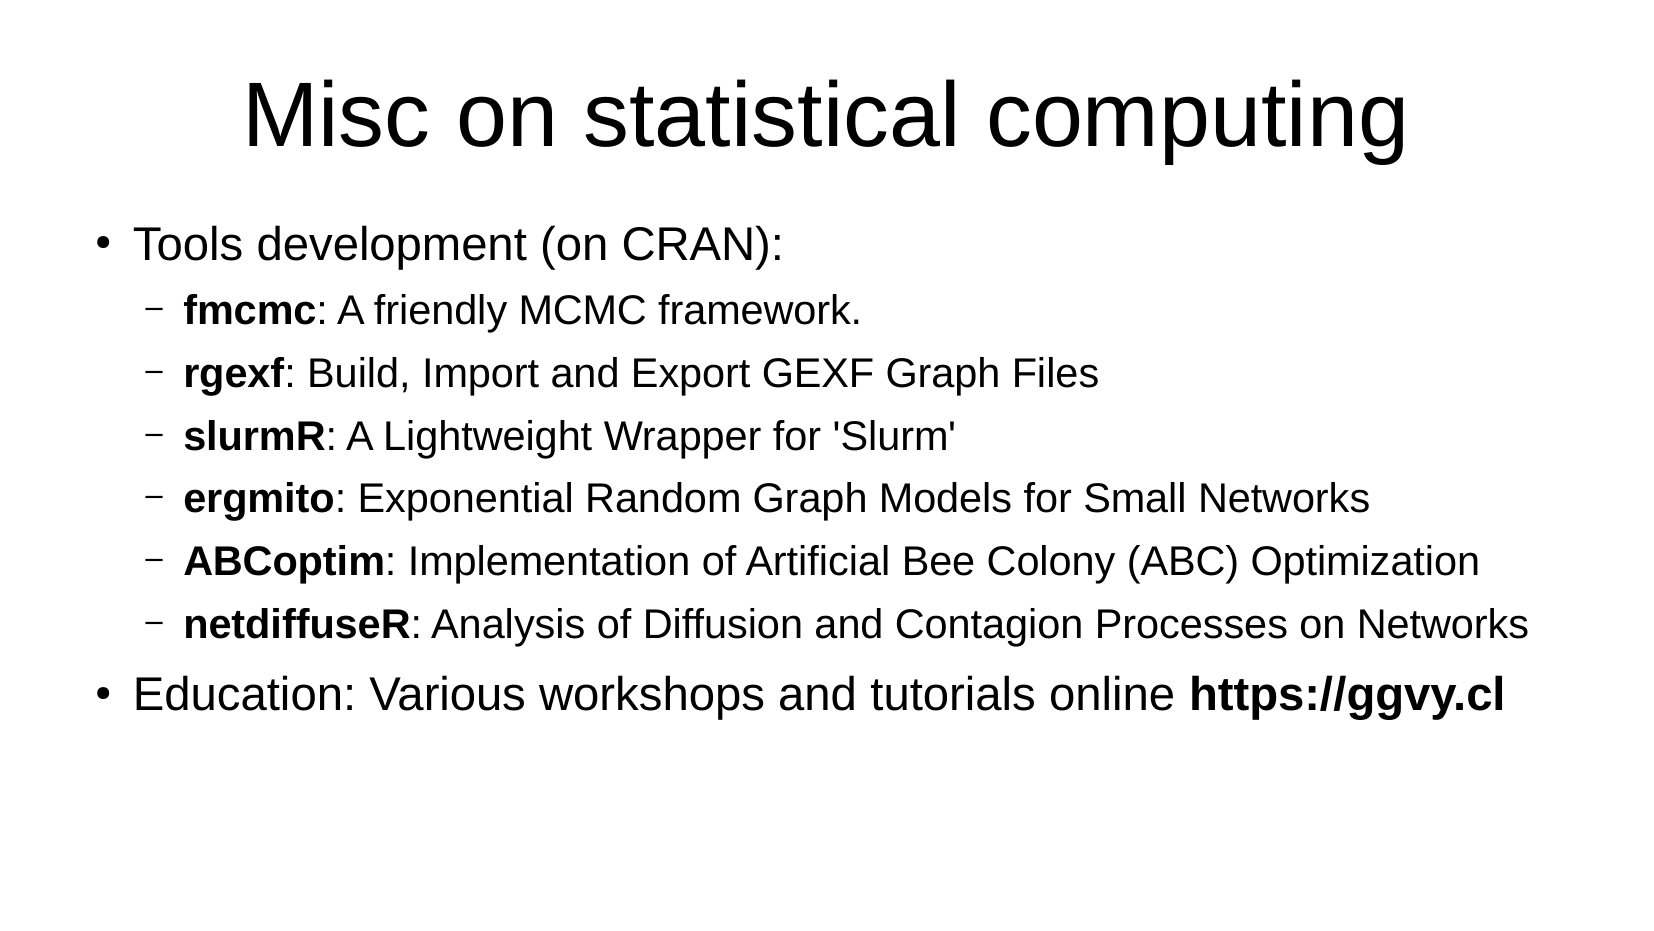

# Misc on statistical computing
Tools development (on CRAN):
fmcmc: A friendly MCMC framework.
rgexf: Build, Import and Export GEXF Graph Files
slurmR: A Lightweight Wrapper for 'Slurm'
ergmito: Exponential Random Graph Models for Small Networks
ABCoptim: Implementation of Artificial Bee Colony (ABC) Optimization
netdiffuseR: Analysis of Diffusion and Contagion Processes on Networks
Education: Various workshops and tutorials online https://ggvy.cl